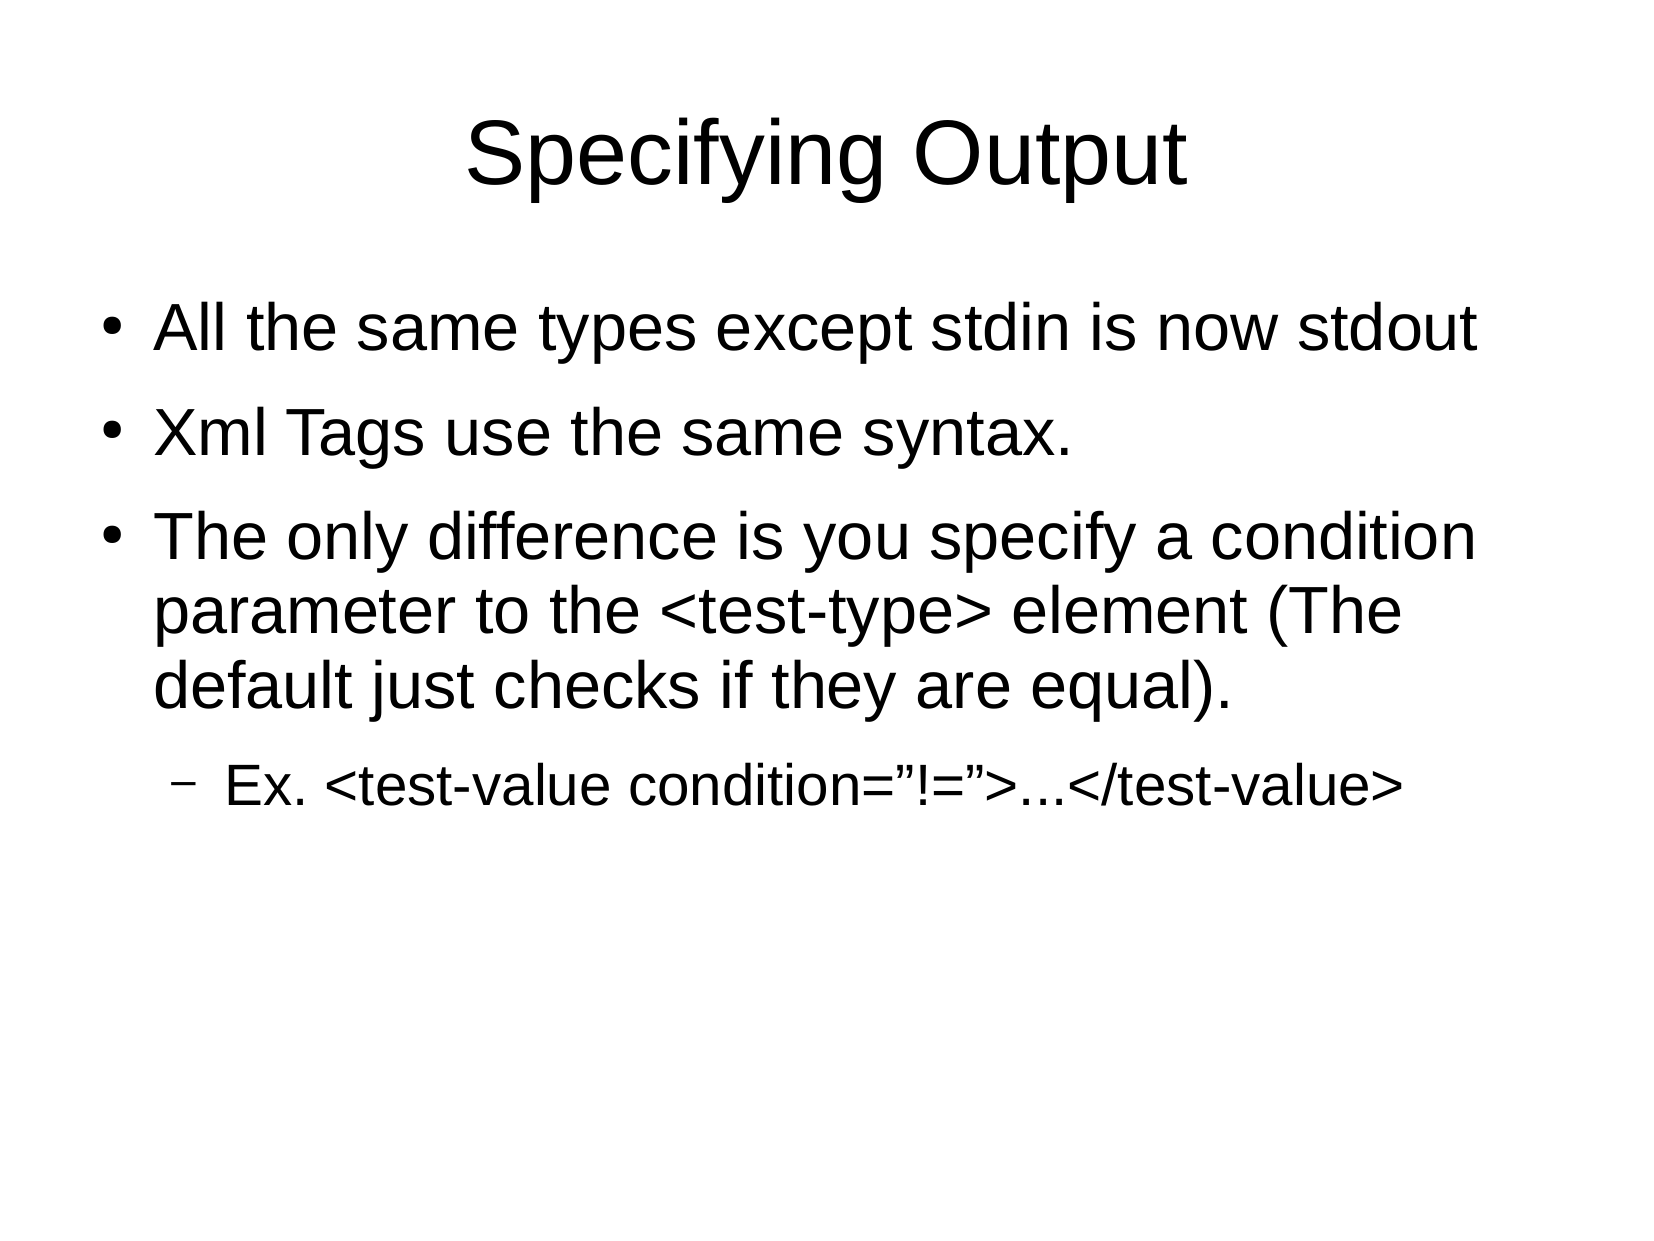

# Specifying Output
All the same types except stdin is now stdout
Xml Tags use the same syntax.
The only difference is you specify a condition parameter to the <test-type> element (The default just checks if they are equal).
Ex. <test-value condition=”!=”>...</test-value>